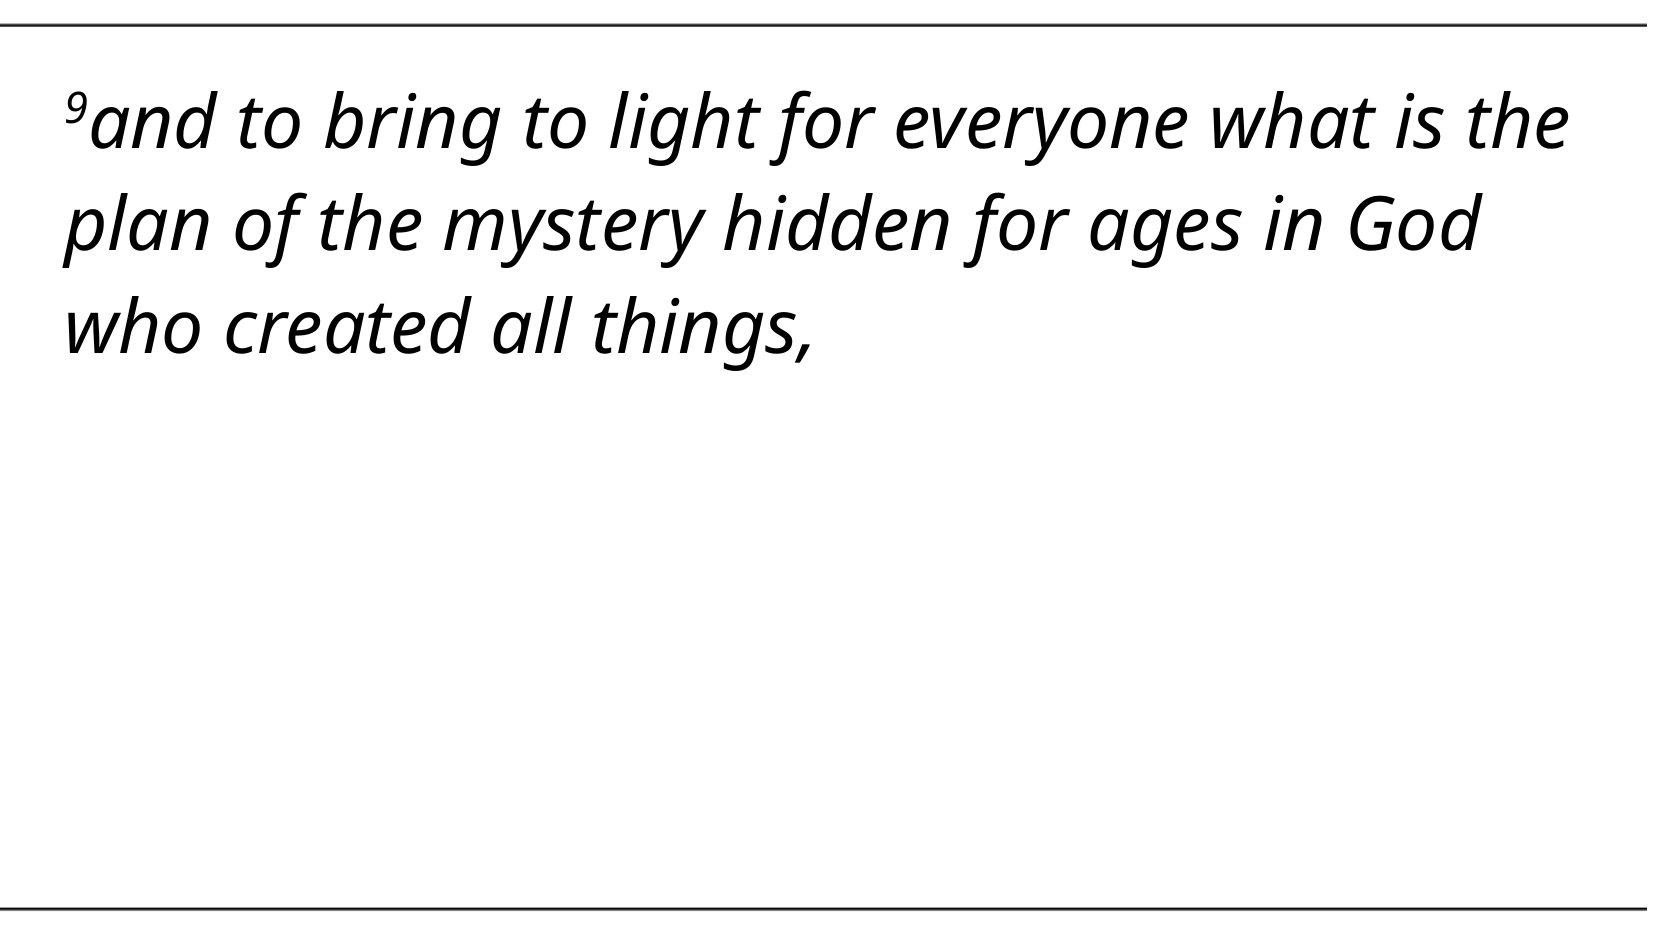

9and to bring to light for everyone what is the plan of the mystery hidden for ages in God who created all things,